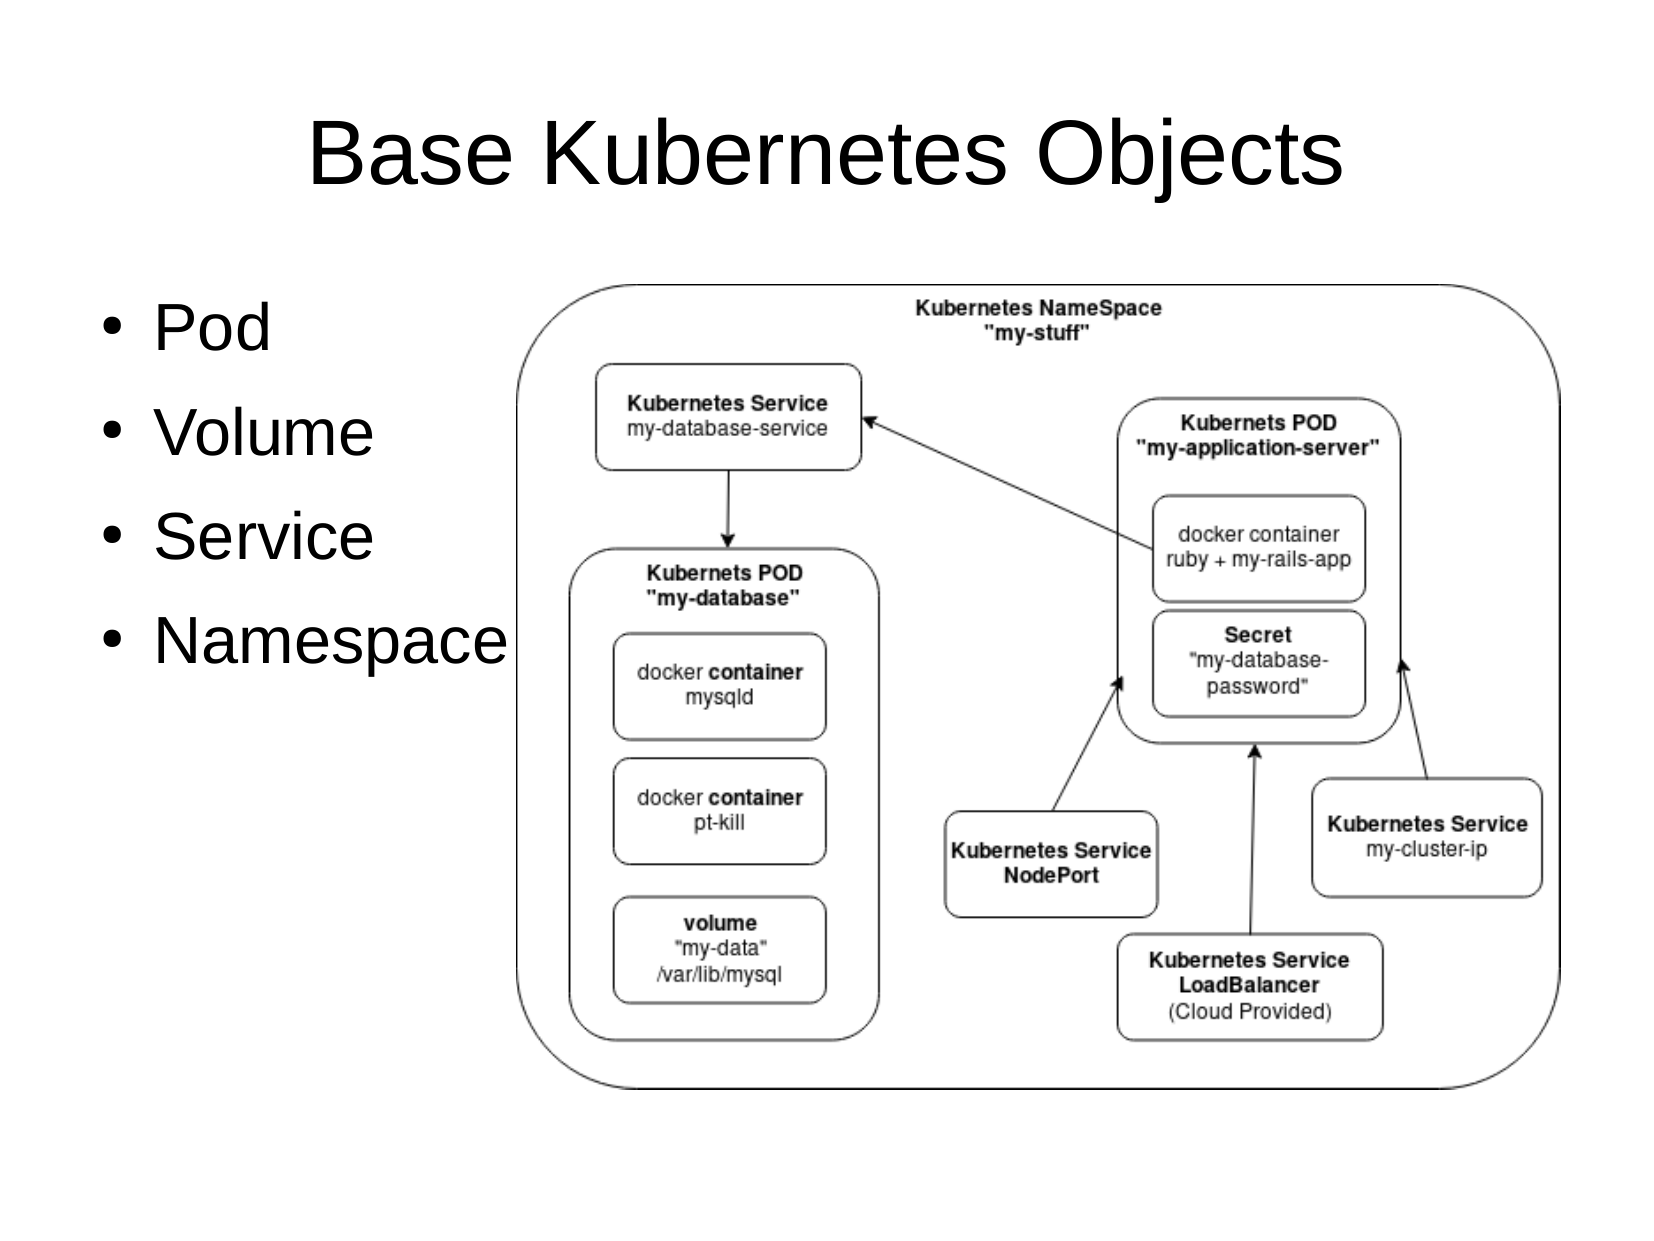

# Base Kubernetes Objects
Pod
Volume
Service
Namespace